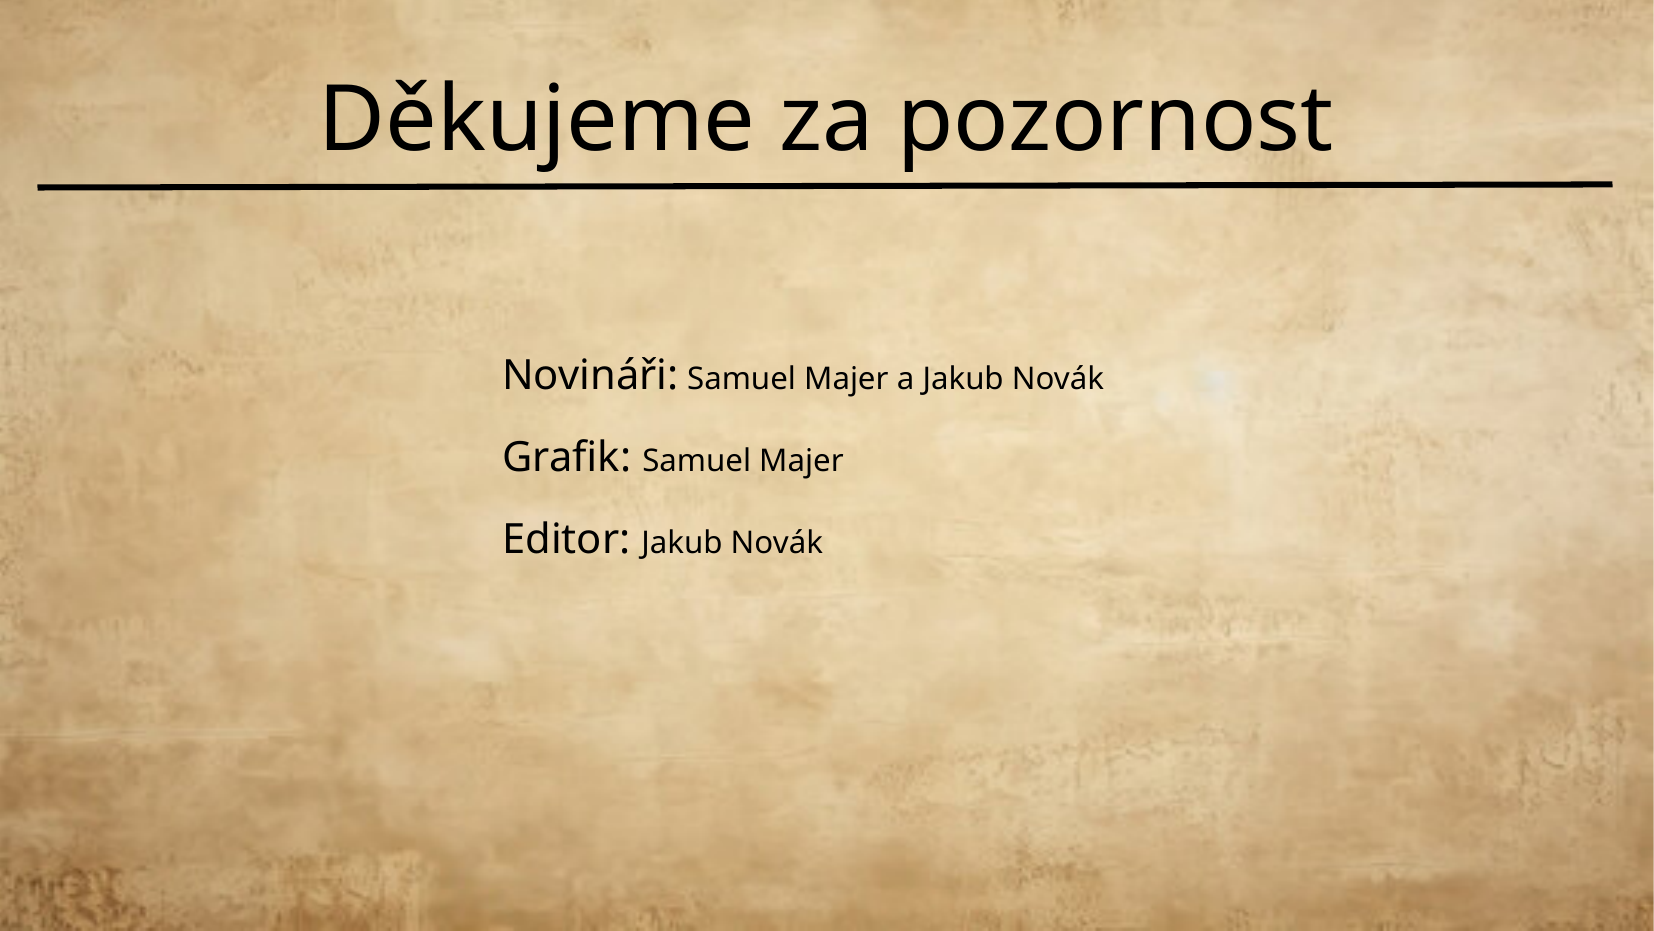

# Děkujeme za pozornost
Novináři: Samuel Majer a Jakub Novák
Grafik: Samuel Majer
Editor: Jakub Novák